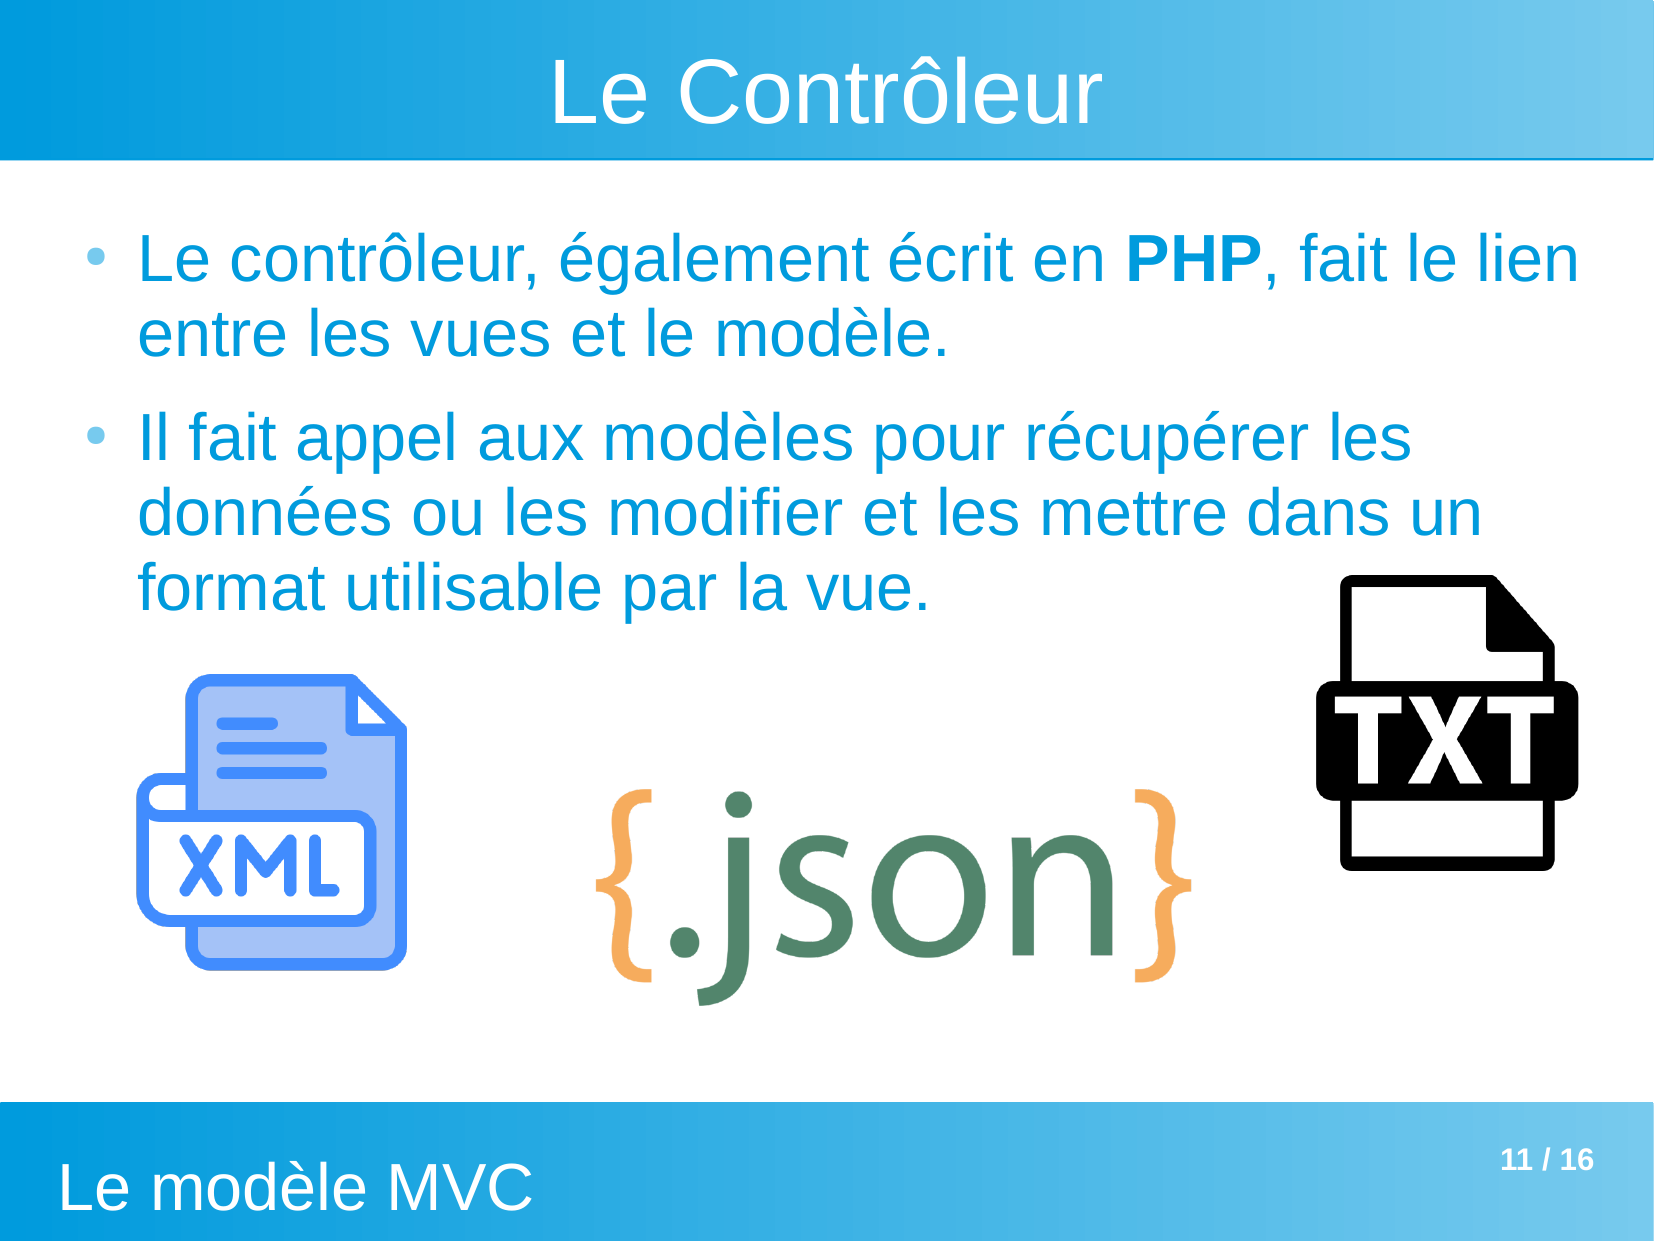

# Le Contrôleur
Le contrôleur, également écrit en PHP, fait le lien entre les vues et le modèle.
Il fait appel aux modèles pour récupérer les données ou les modifier et les mettre dans un format utilisable par la vue.
11